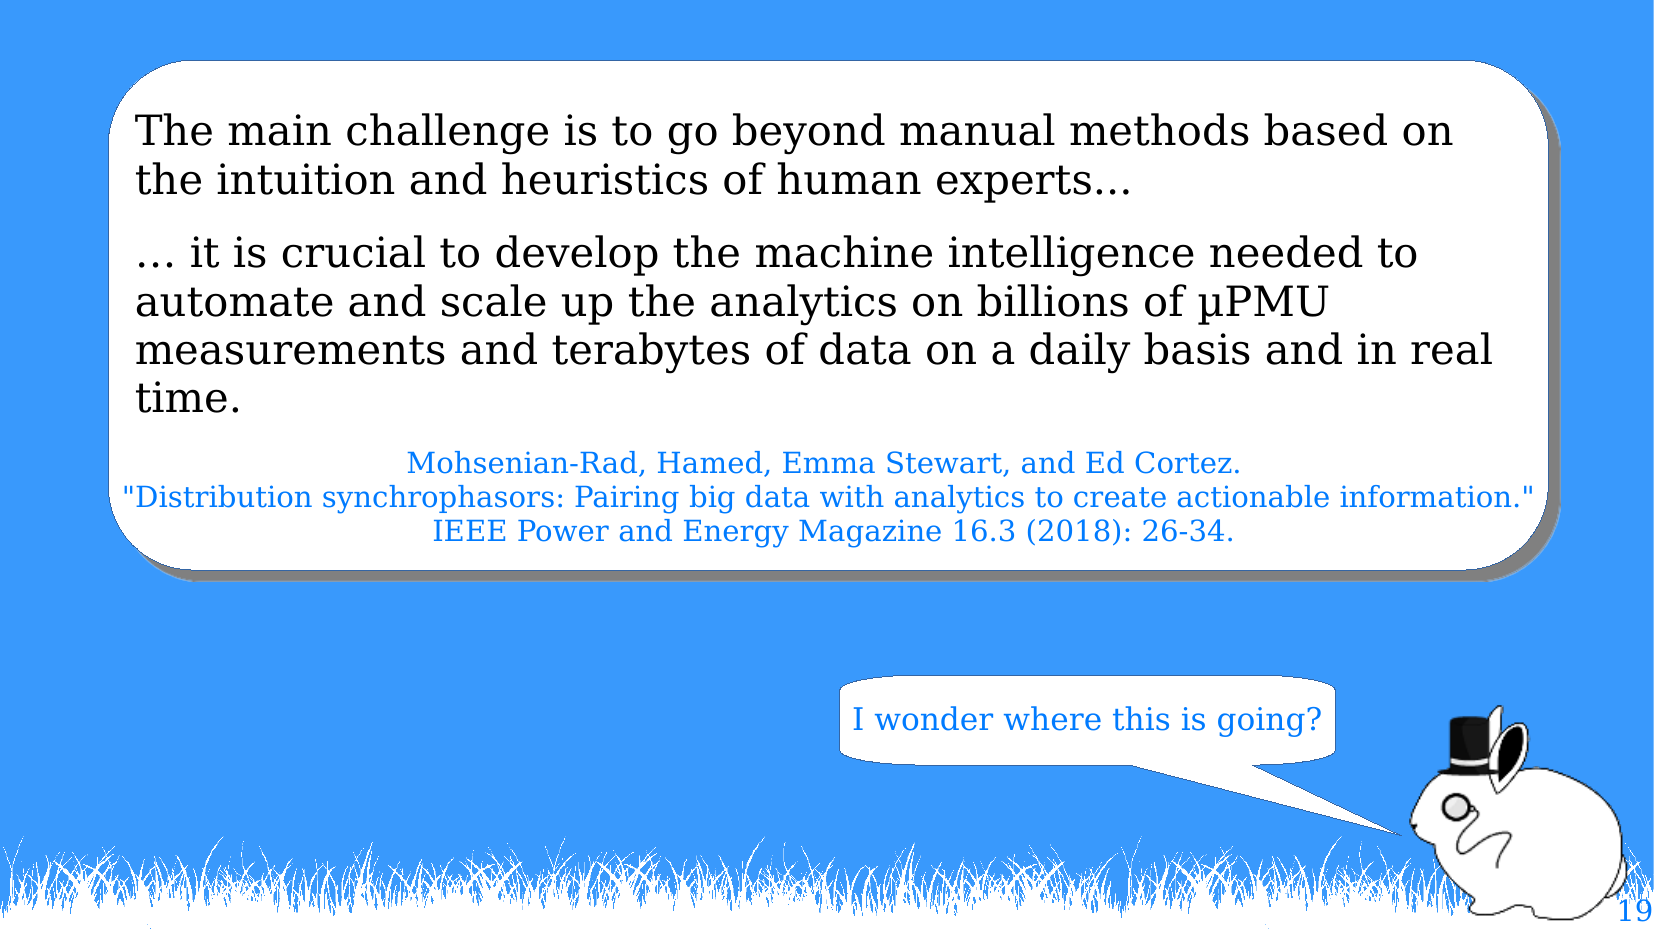

The main challenge is to go beyond manual methods based on the intuition and heuristics of human experts...
… it is crucial to develop the machine intelligence needed to automate and scale up the analytics on billions of µPMU measurements and terabytes of data on a daily basis and in real time.
Mohsenian-Rad, Hamed, Emma Stewart, and Ed Cortez.
"Distribution synchrophasors: Pairing big data with analytics to create actionable information."
 IEEE Power and Energy Magazine 16.3 (2018): 26-34.
I wonder where this is going?
19